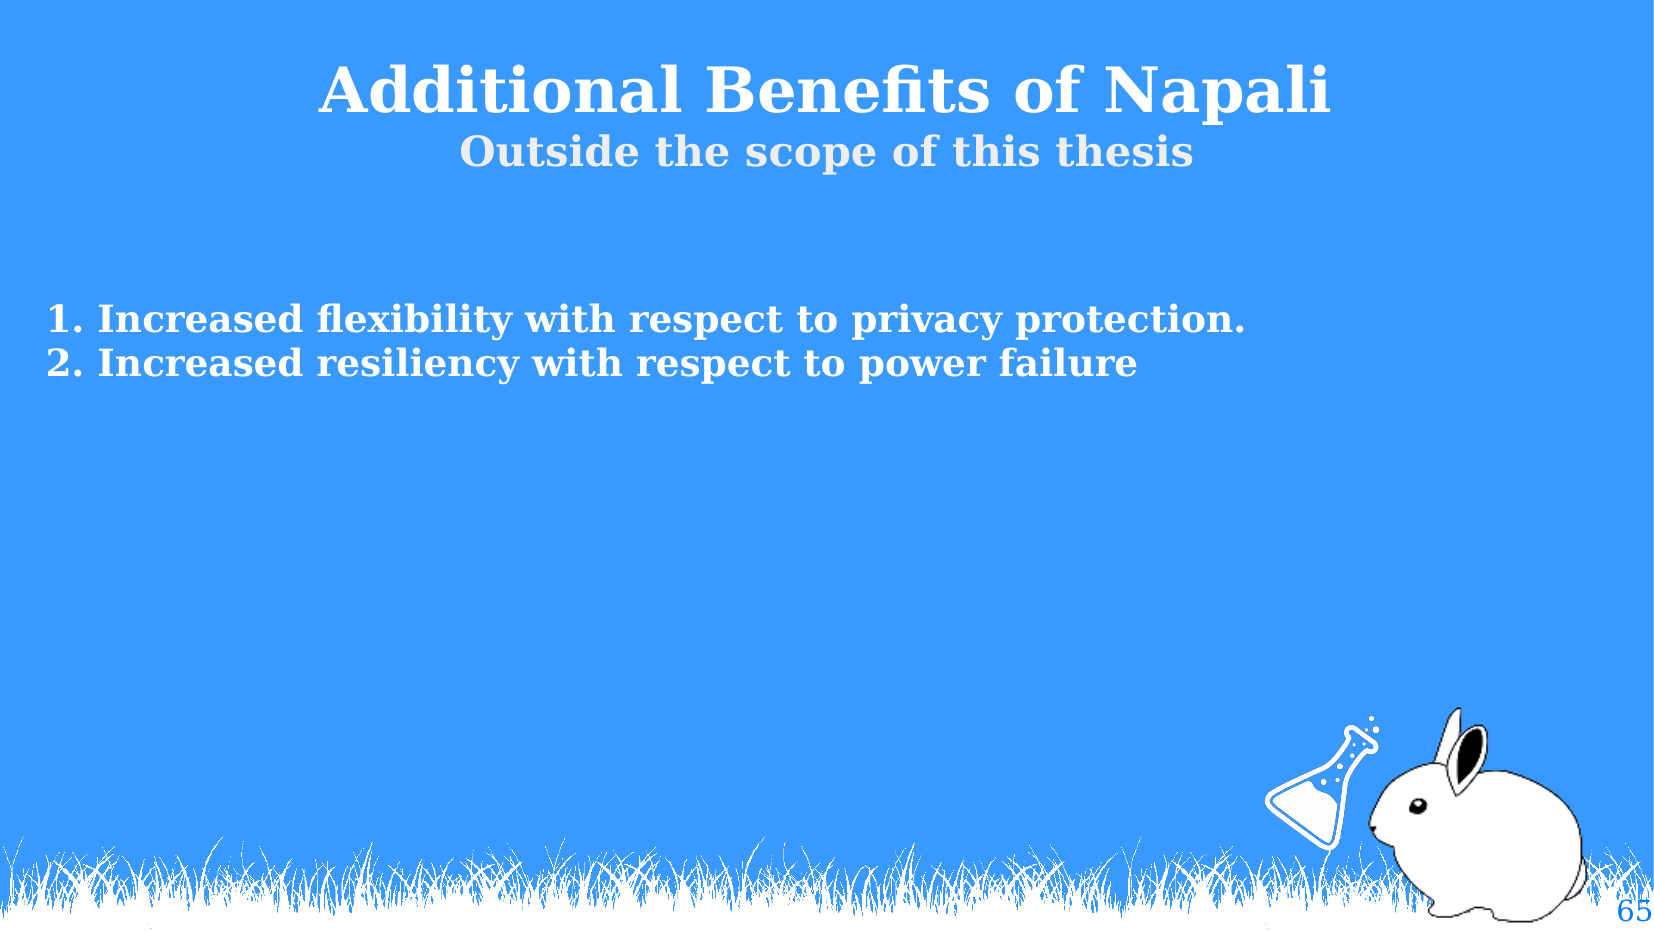

# Additional Benefits of Napali Outside the scope of this thesis
1. Increased flexibility with respect to privacy protection.
2. Increased resiliency with respect to power failure
65